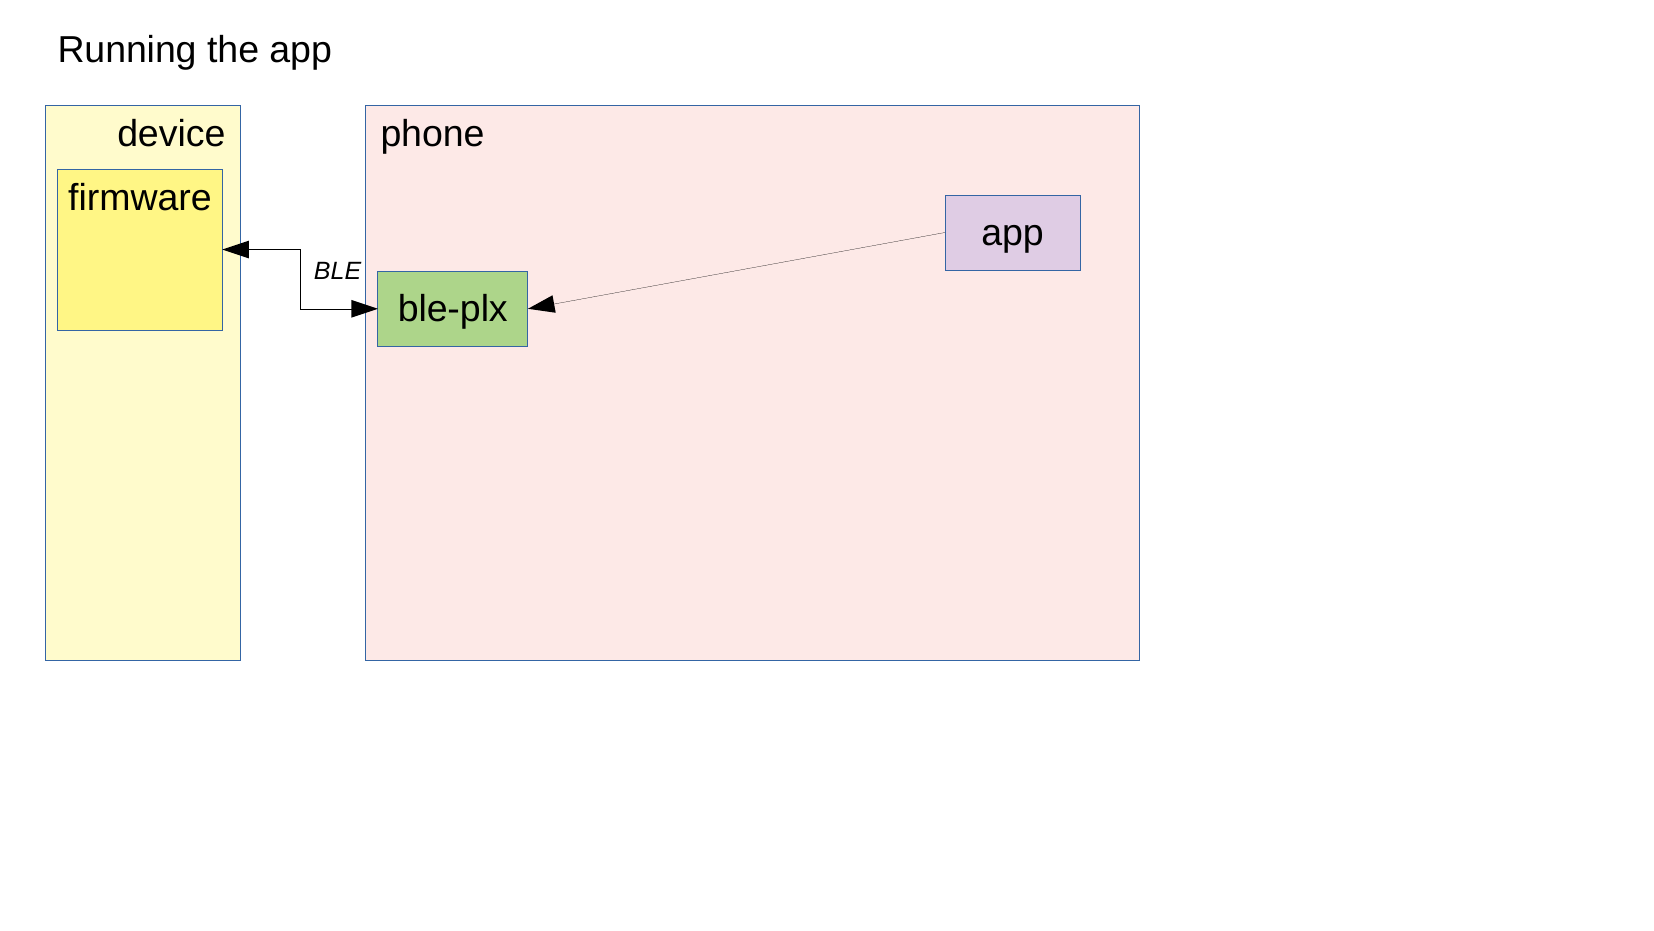

Running the app
device
phone
firmware
app
ble-plx